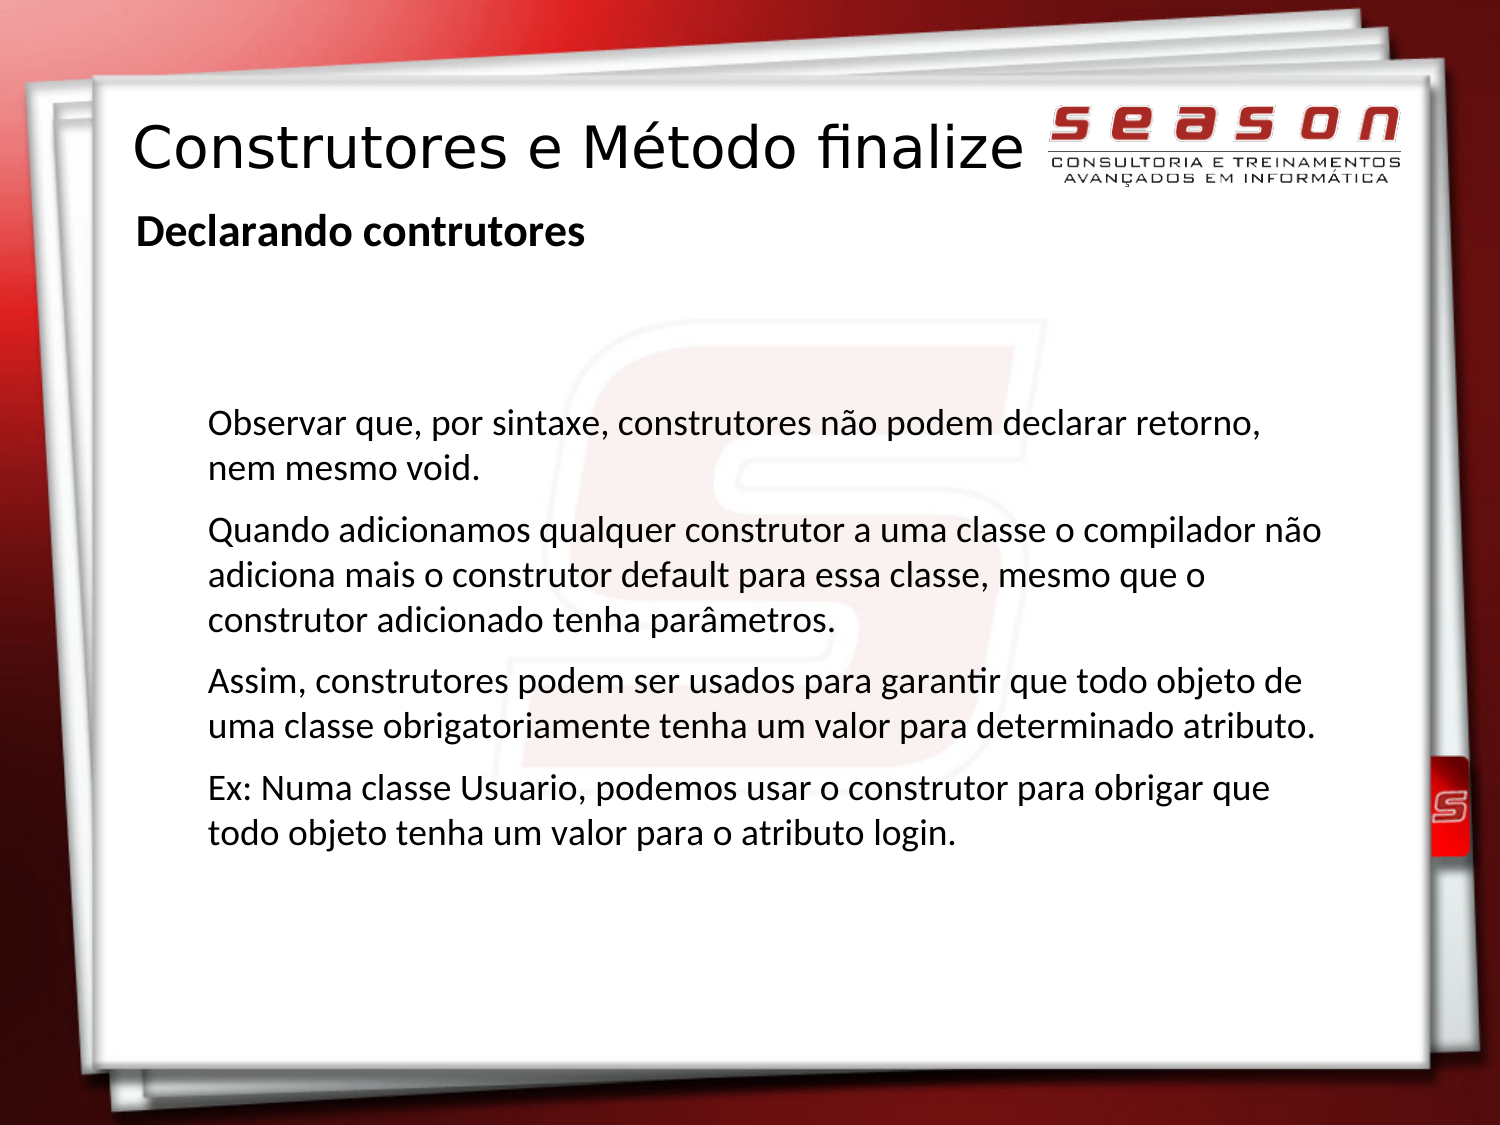

# Construtores e Método finalize
Declarando contrutores
Observar que, por sintaxe, construtores não podem declarar retorno, nem mesmo void.
Quando adicionamos qualquer construtor a uma classe o compilador não adiciona mais o construtor default para essa classe, mesmo que o construtor adicionado tenha parâmetros.
Assim, construtores podem ser usados para garantir que todo objeto de uma classe obrigatoriamente tenha um valor para determinado atributo.
Ex: Numa classe Usuario, podemos usar o construtor para obrigar que todo objeto tenha um valor para o atributo login.